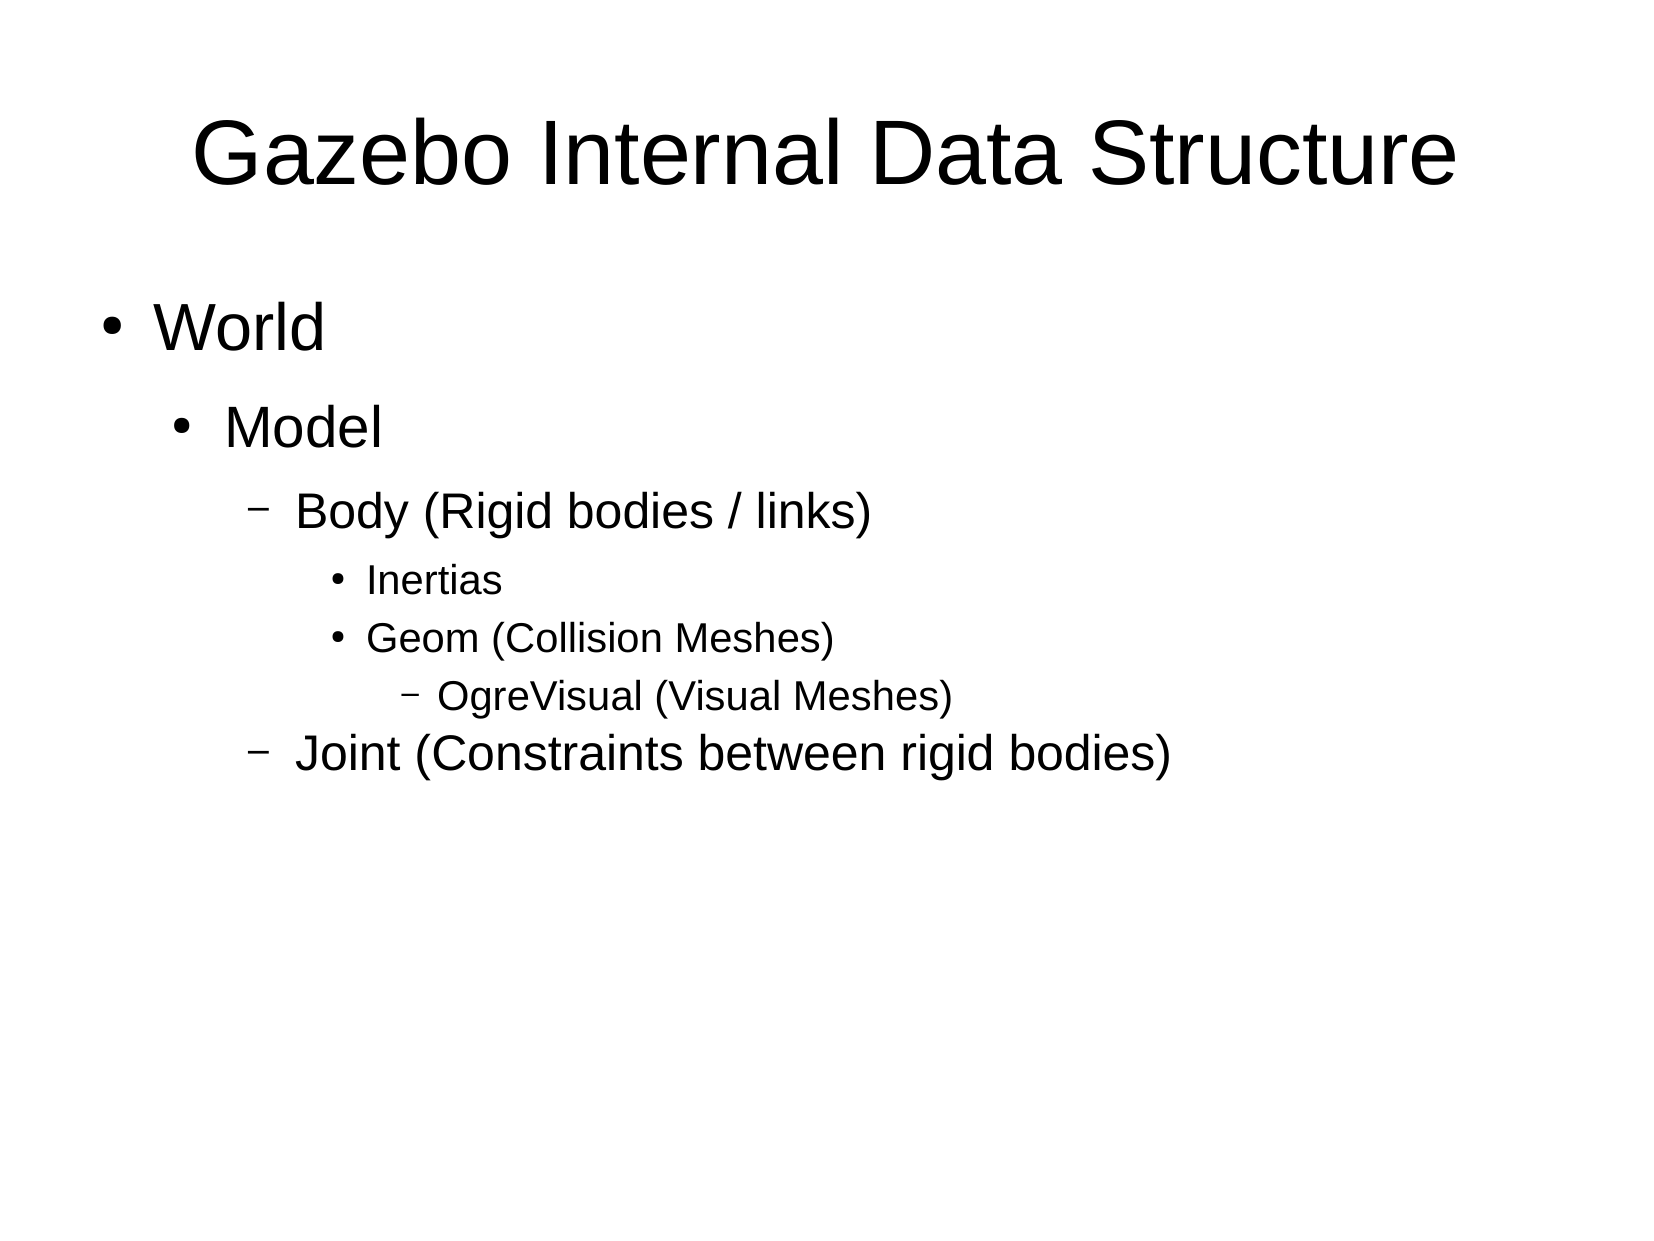

# Gazebo Internal Data Structure
World
Model
Body (Rigid bodies / links)
Inertias
Geom (Collision Meshes)
OgreVisual (Visual Meshes)
Joint (Constraints between rigid bodies)